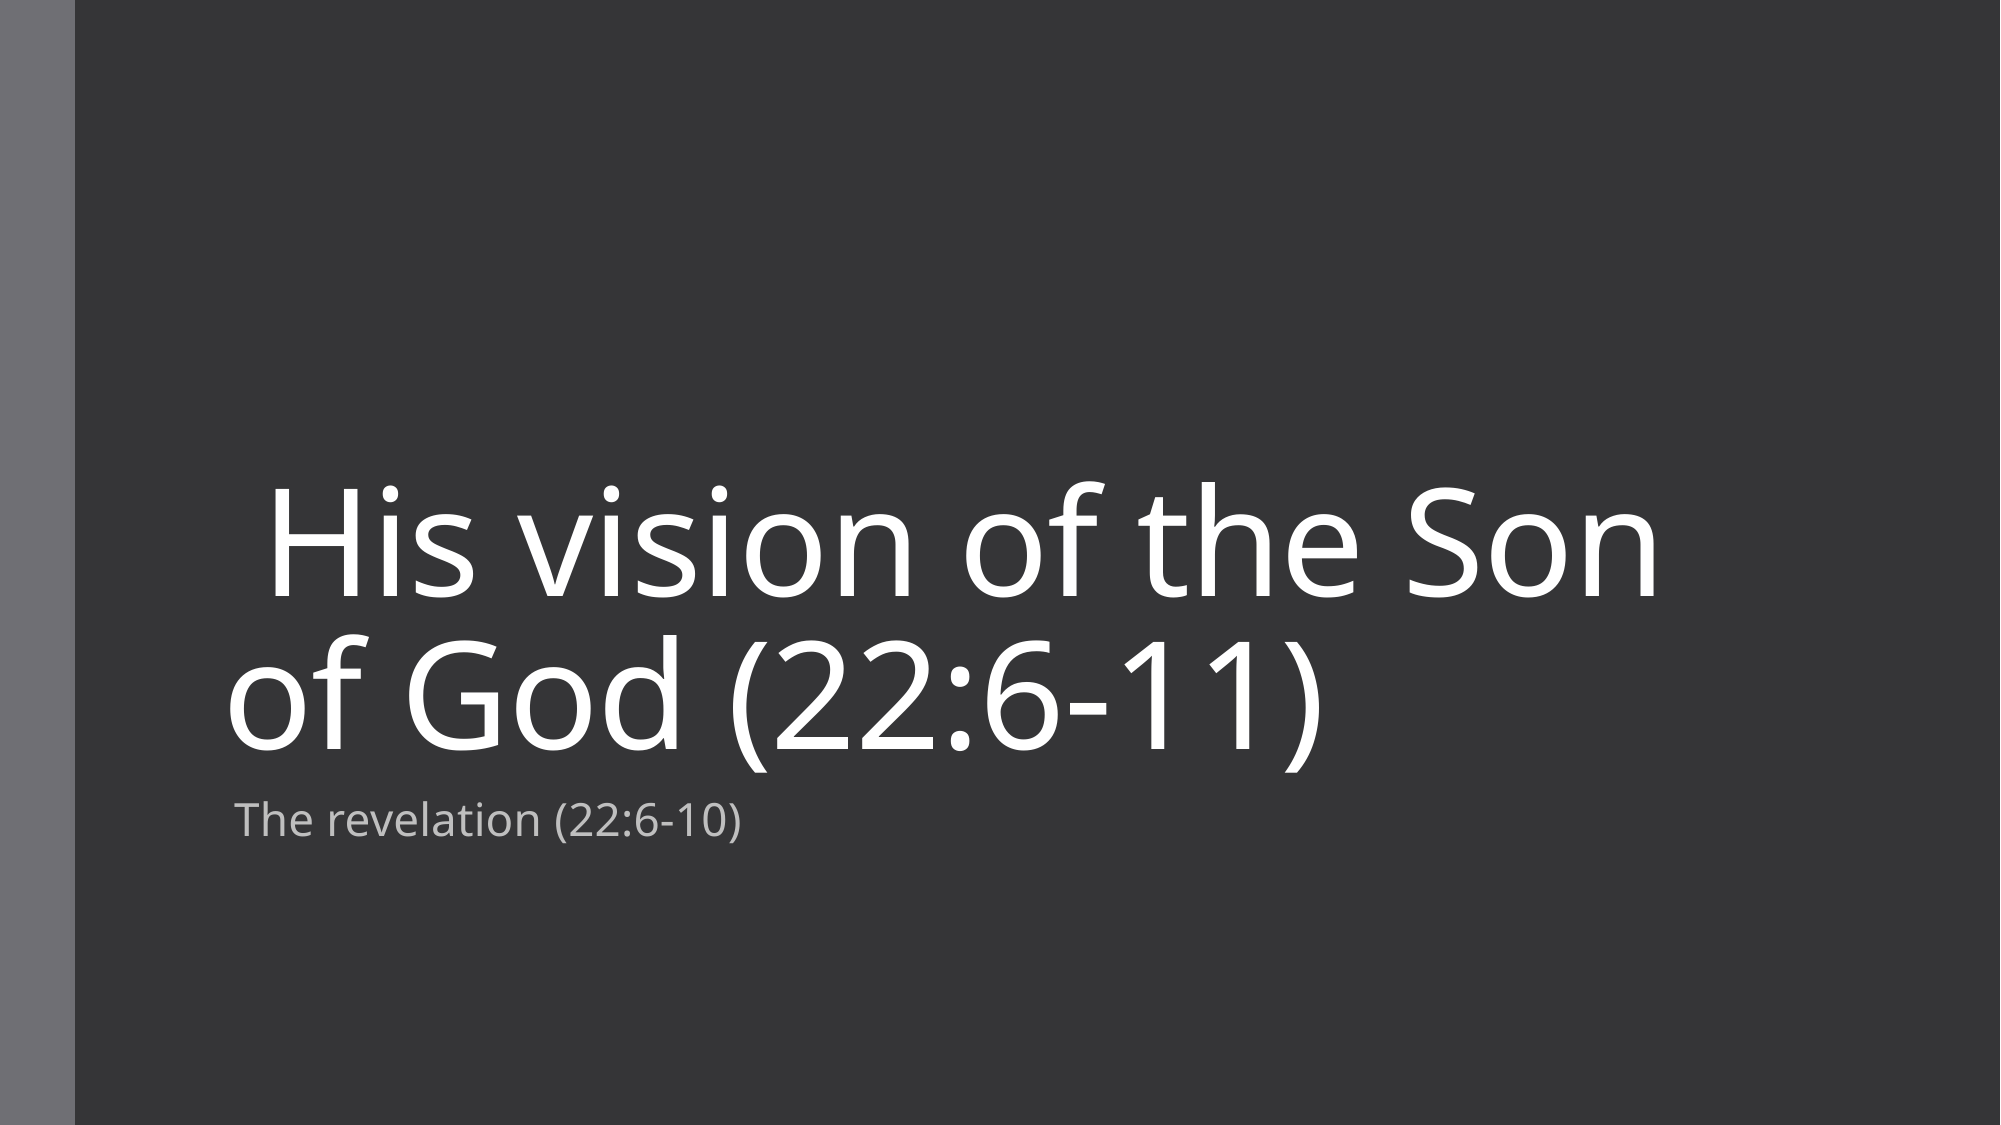

# His vision of the Son of God (22:6-11)
 The revelation (22:6-10)